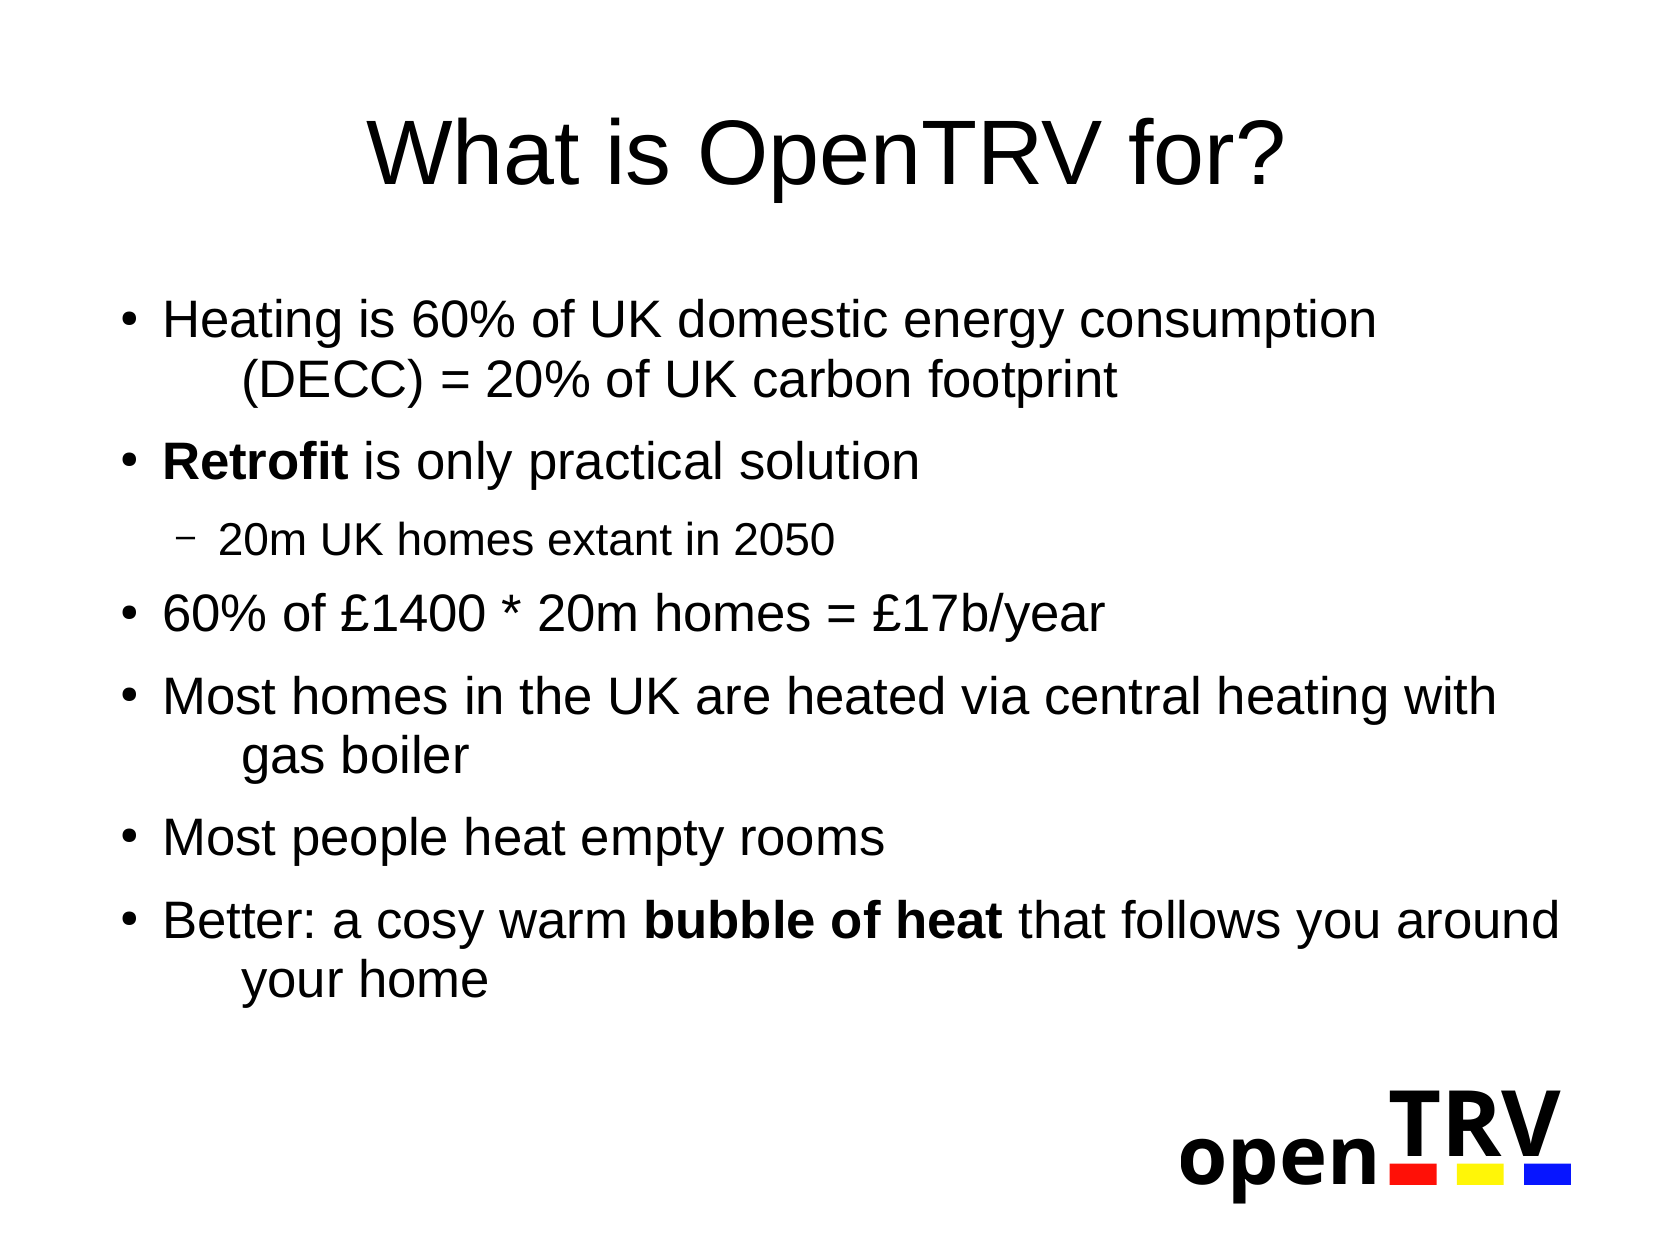

# What is OpenTRV for?
Heating is 60% of UK domestic energy consumption (DECC) = 20% of UK carbon footprint
Retrofit is only practical solution
20m UK homes extant in 2050
60% of £1400 * 20m homes = £17b/year
Most homes in the UK are heated via central heating with gas boiler
Most people heat empty rooms
Better: a cosy warm bubble of heat that follows you around your home